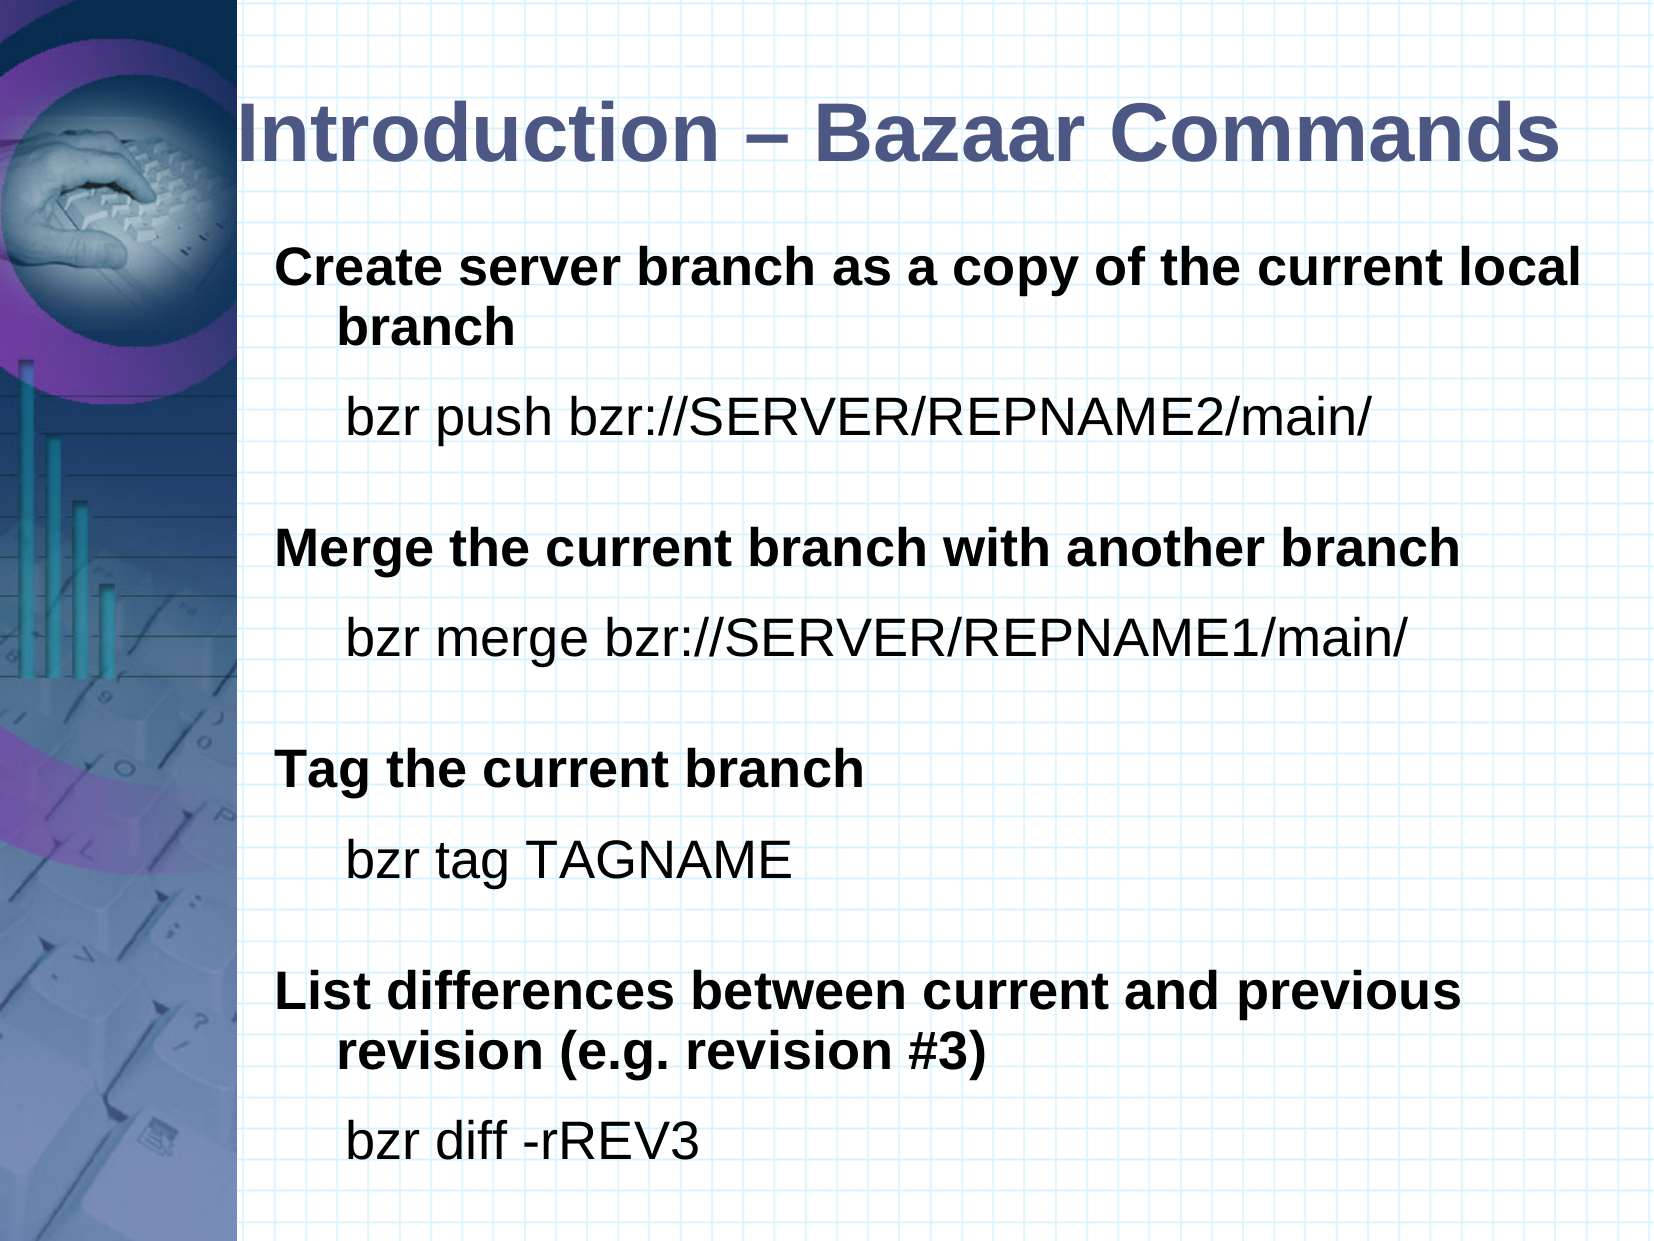

# Introduction – Bazaar Commands
Create server branch as a copy of the current local branch
bzr push bzr://SERVER/REPNAME2/main/
Merge the current branch with another branch
bzr merge bzr://SERVER/REPNAME1/main/
Tag the current branch
bzr tag TAGNAME
List differences between current and previous revision (e.g. revision #3)
bzr diff -rREV3